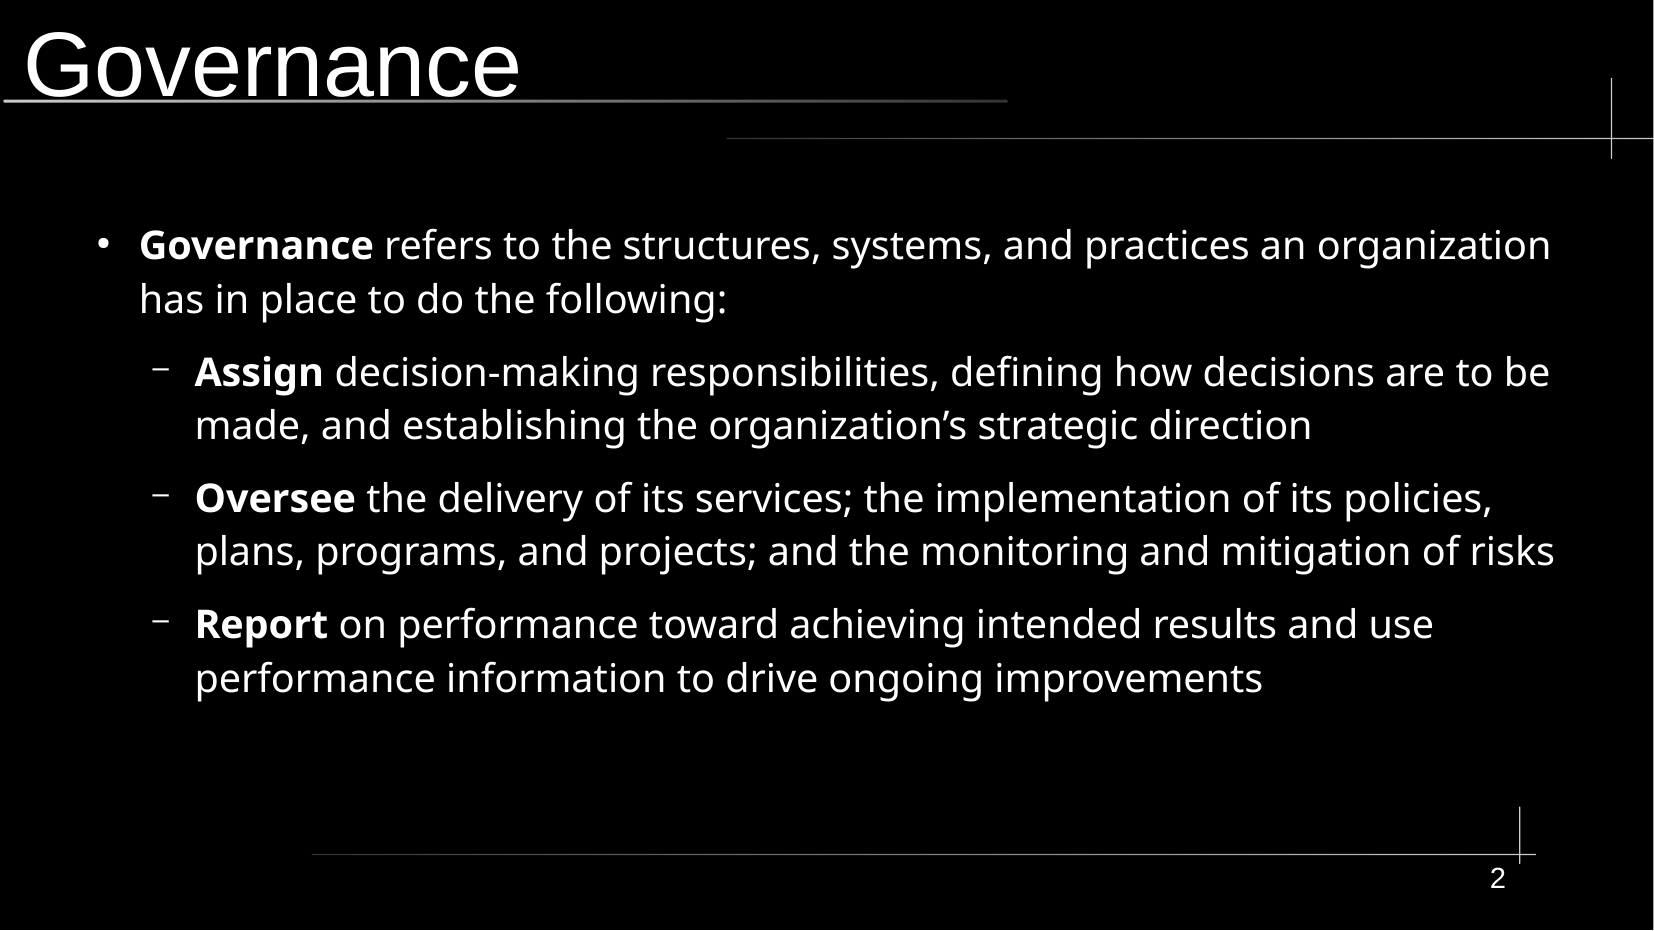

# Governance
Governance refers to the structures, systems, and practices an organization has in place to do the following:
Assign decision-making responsibilities, defining how decisions are to be made, and establishing the organization’s strategic direction
Oversee the delivery of its services; the implementation of its policies, plans, programs, and projects; and the monitoring and mitigation of risks
Report on performance toward achieving intended results and use performance information to drive ongoing improvements
2